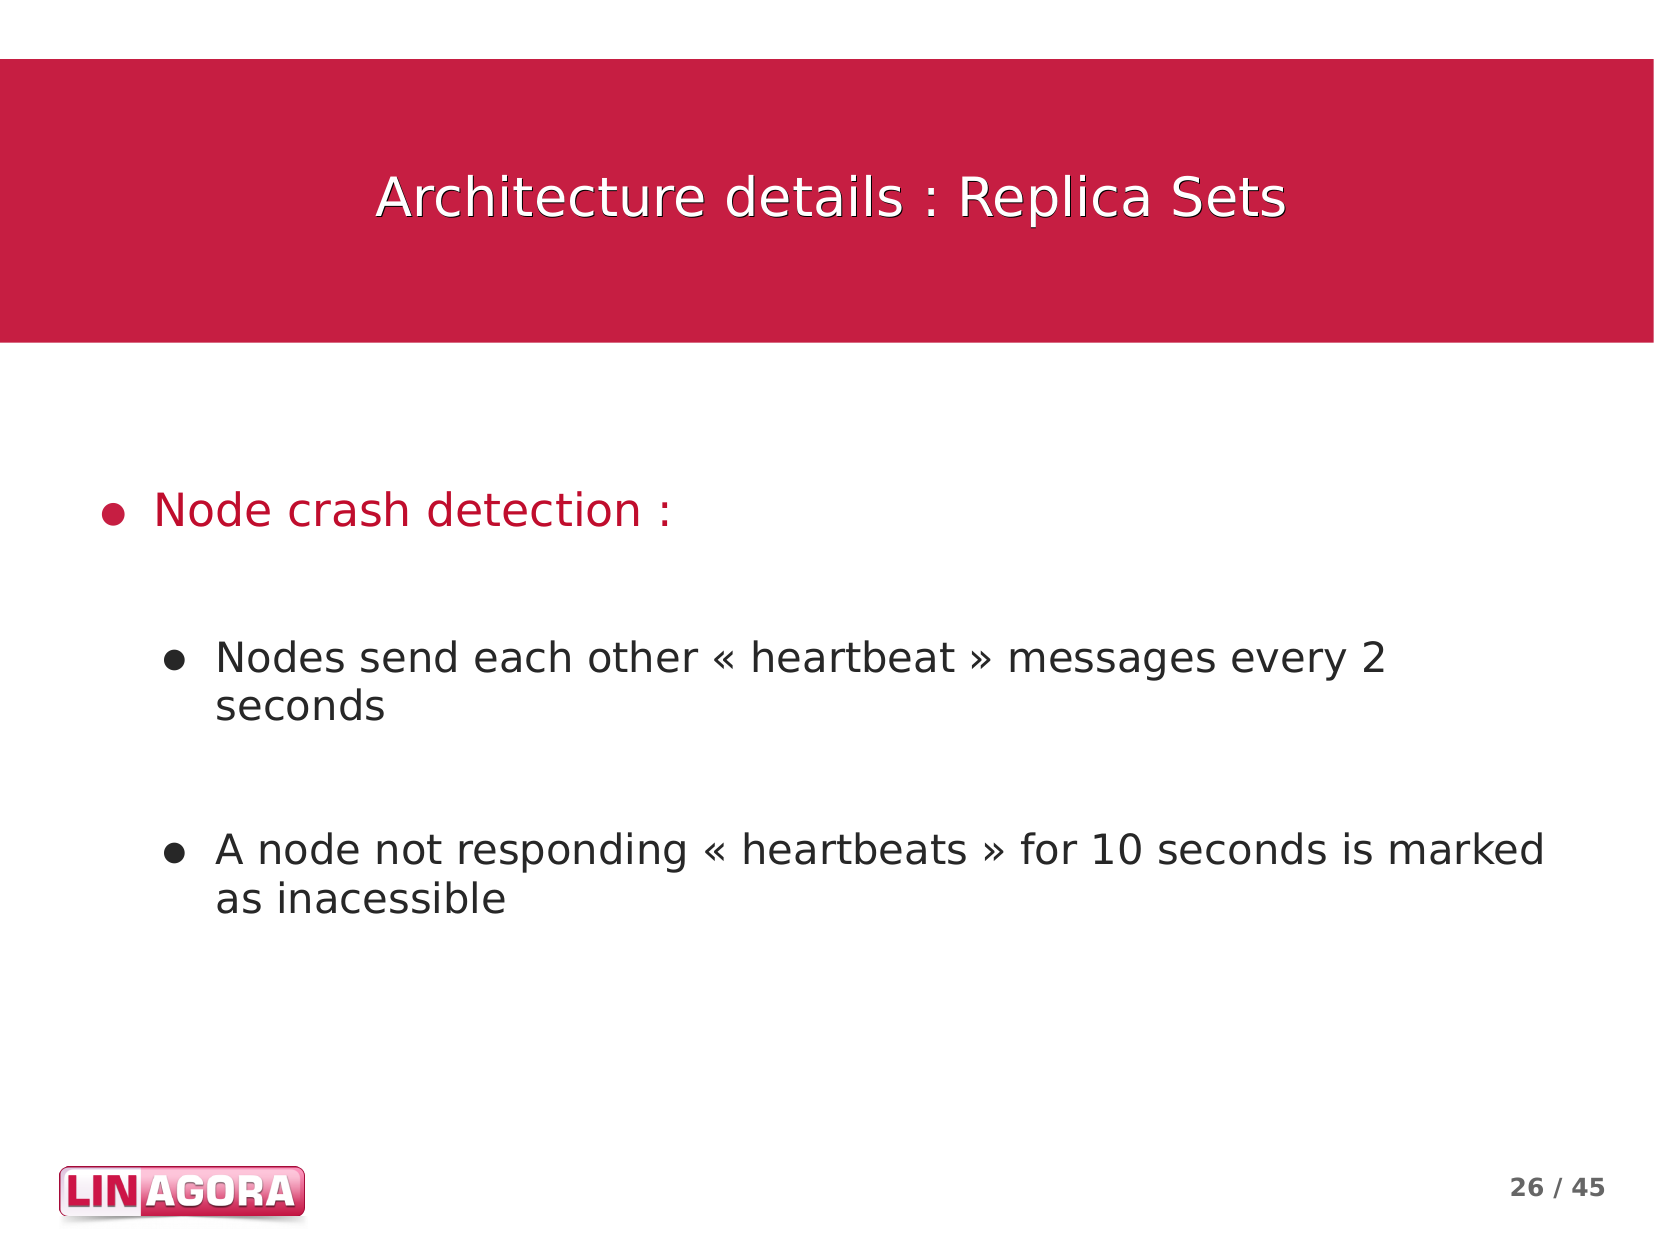

# Architecture details : Replica Sets
Node crash detection :
Nodes send each other « heartbeat » messages every 2 seconds
A node not responding « heartbeats » for 10 seconds is marked as inacessible